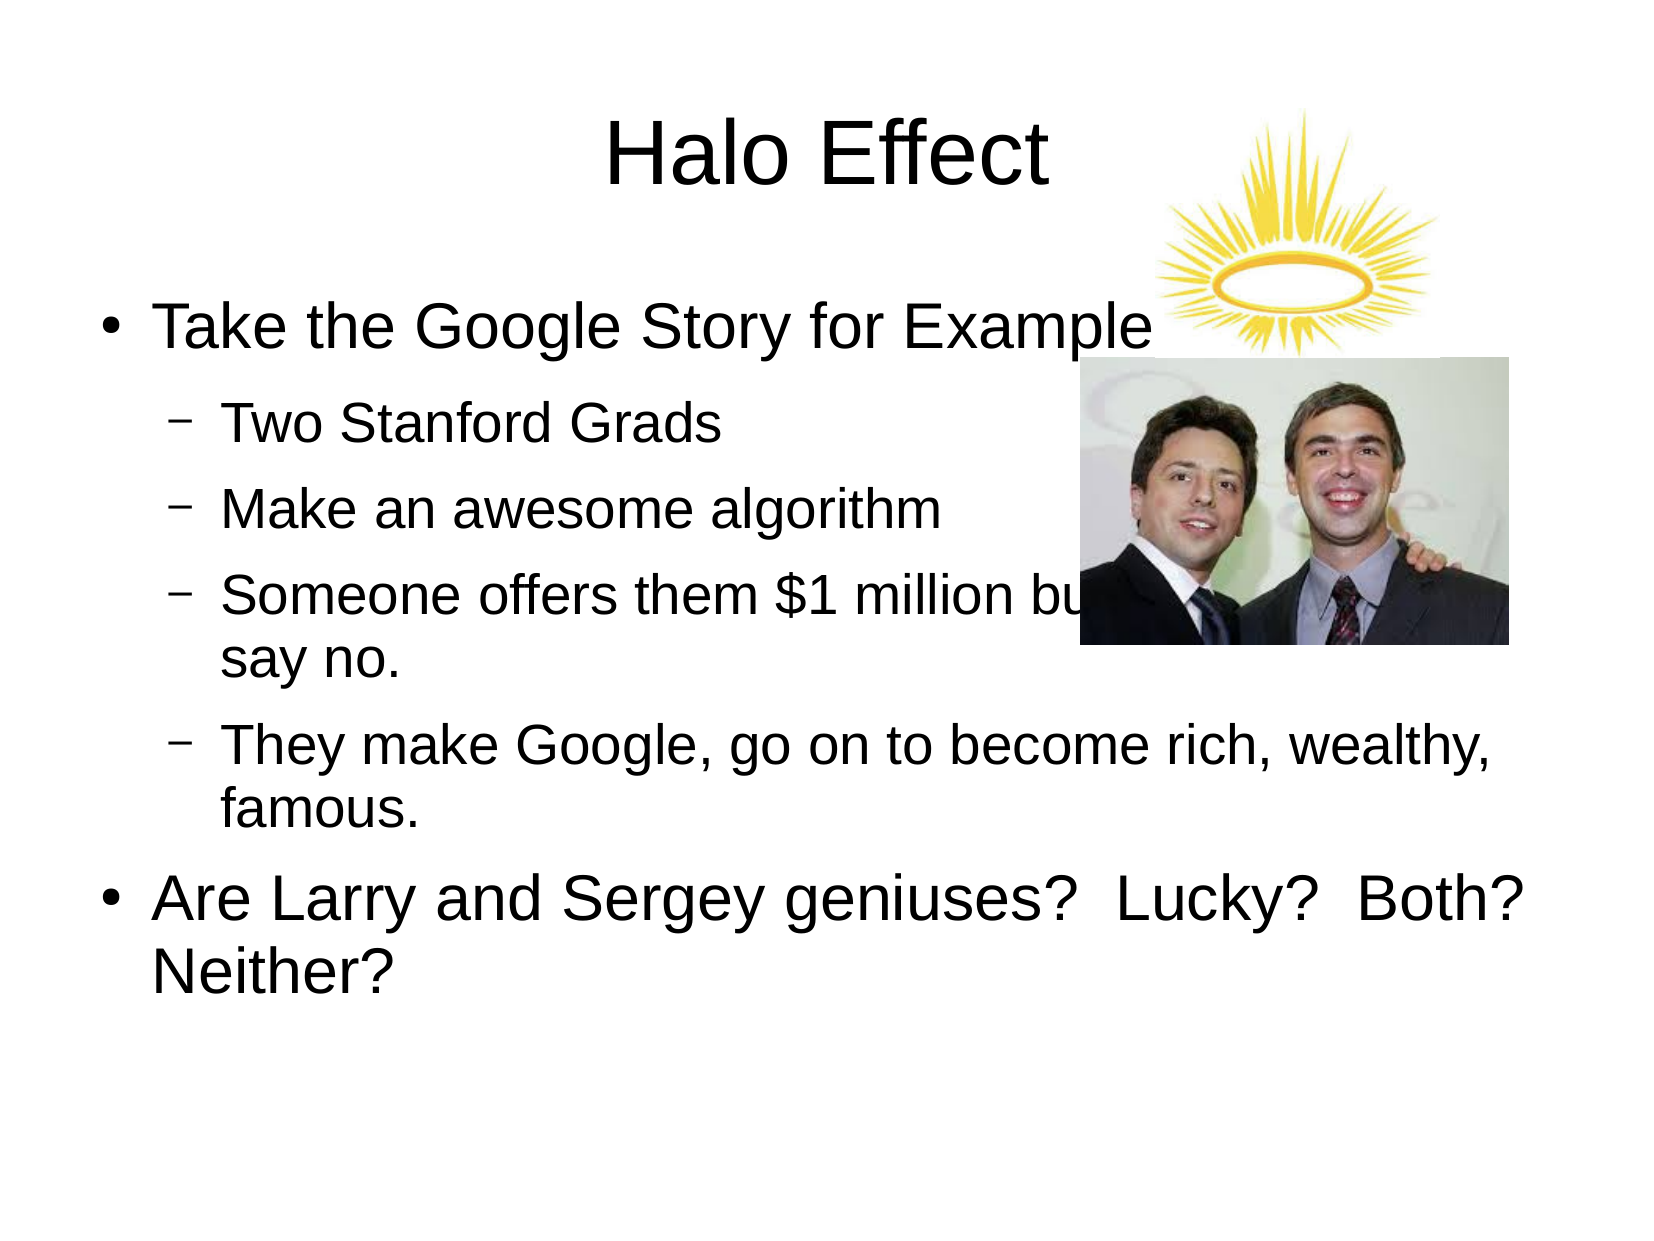

# Halo Effect
Take the Google Story for Example:
Two Stanford Grads
Make an awesome algorithm
Someone offers them $1 million bucks to sell, they say no.
They make Google, go on to become rich, wealthy, famous.
Are Larry and Sergey geniuses? Lucky? Both? Neither?